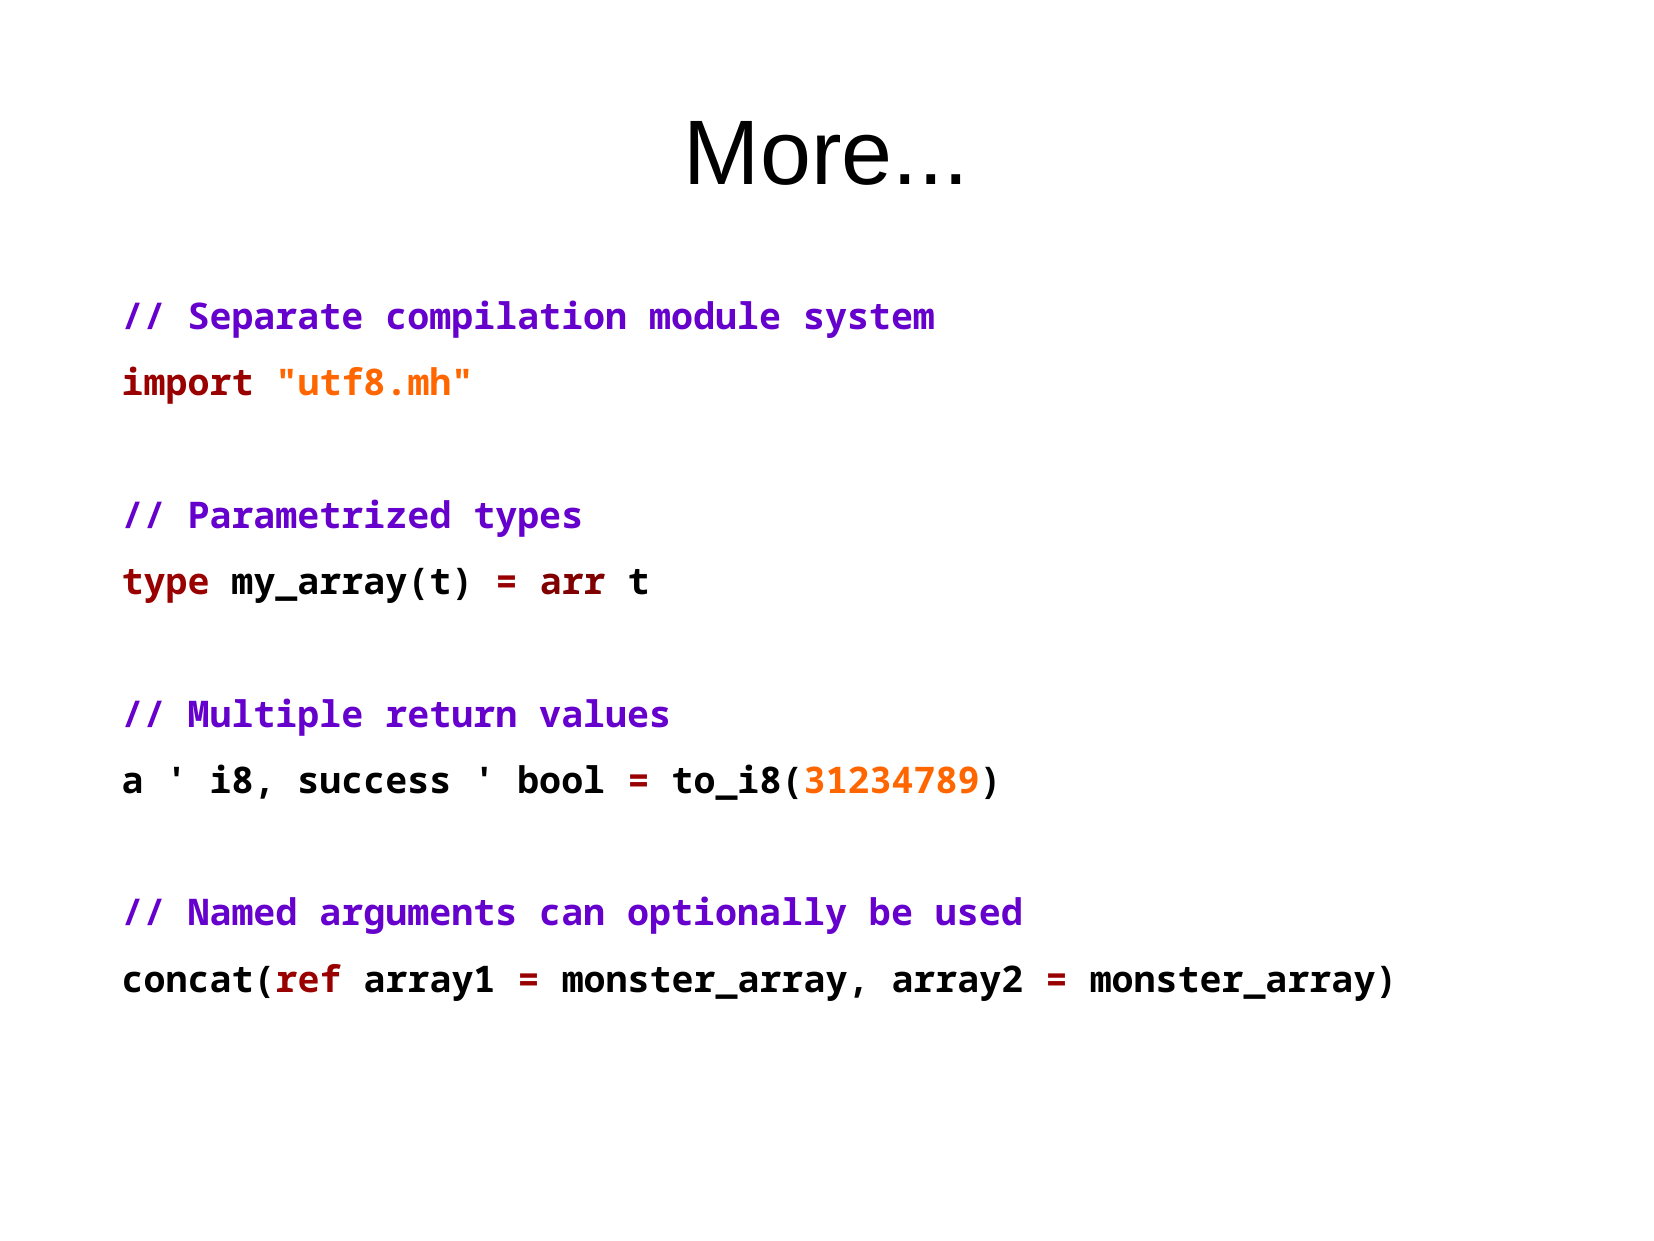

# More...
// Separate compilation module system
import "utf8.mh"
// Parametrized types
type my_array(t) = arr t
// Multiple return values
a ' i8, success ' bool = to_i8(31234789)
// Named arguments can optionally be used
concat(ref array1 = monster_array, array2 = monster_array)